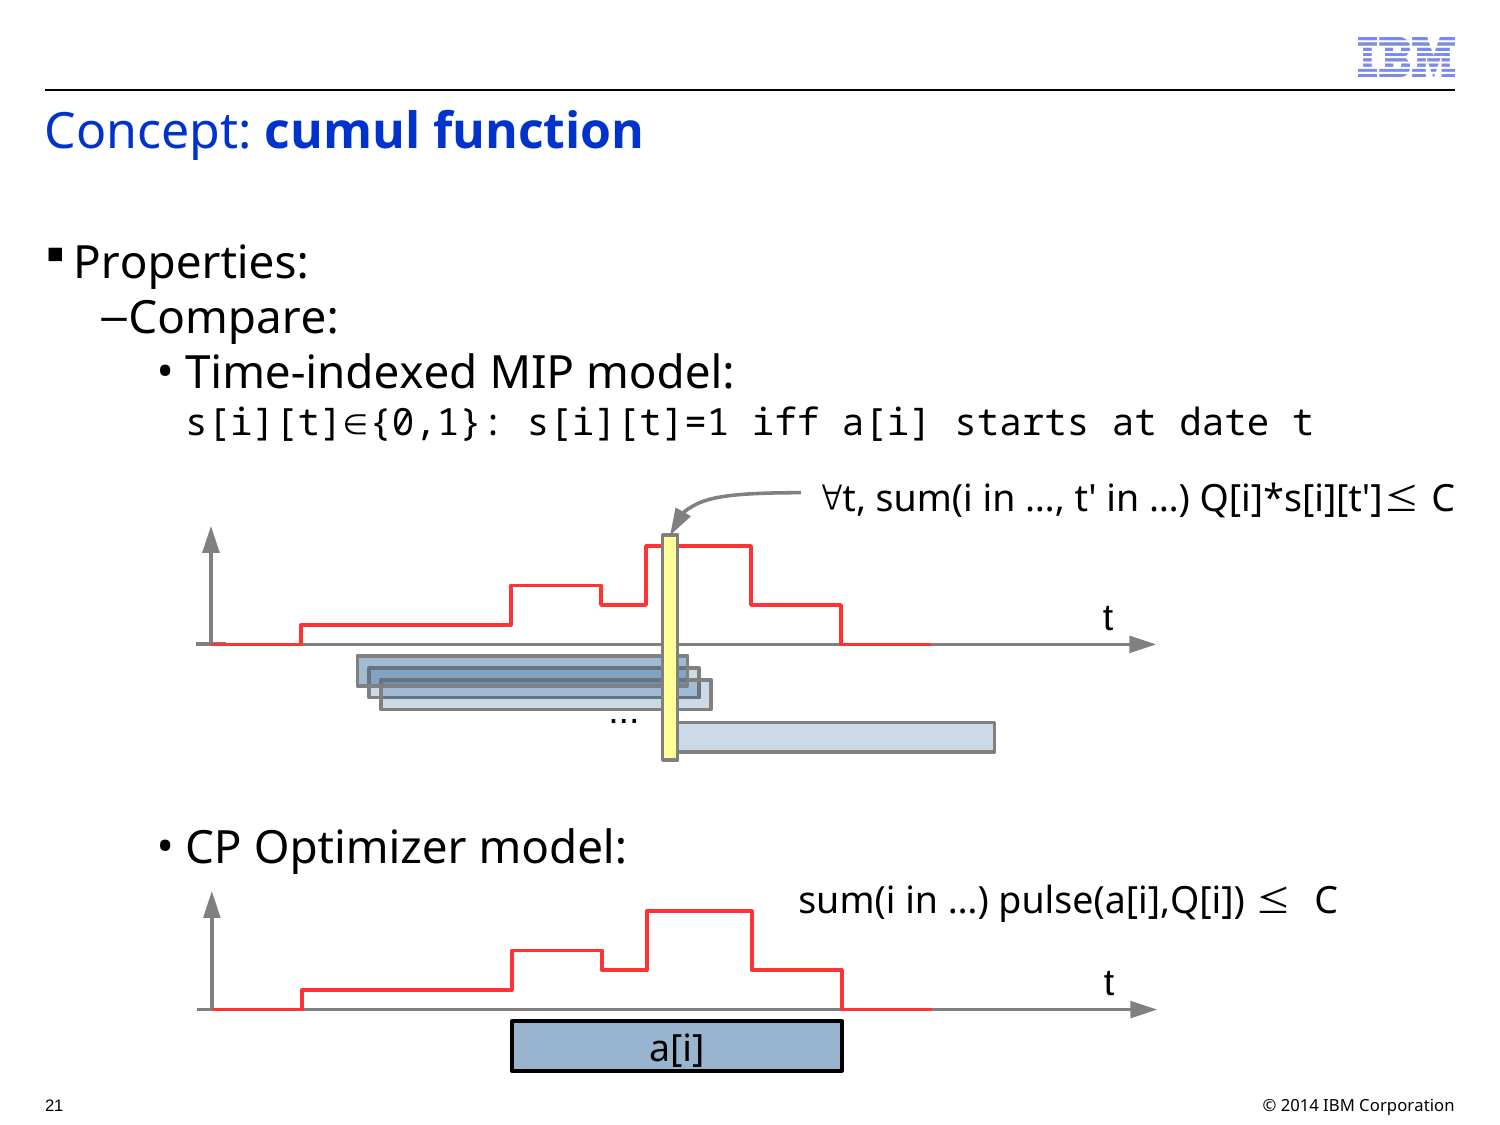

# Concept: cumul function
Properties:
Compare:
Time-indexed MIP model:
s[i][t]{0,1}: s[i][t]=1 iff a[i] starts at date t
CP Optimizer model:
t, sum(i in …, t' in …) Q[i]*s[i][t'] C
t
...
sum(i in …) pulse(a[i],Q[i])  C
t
a[i]
21